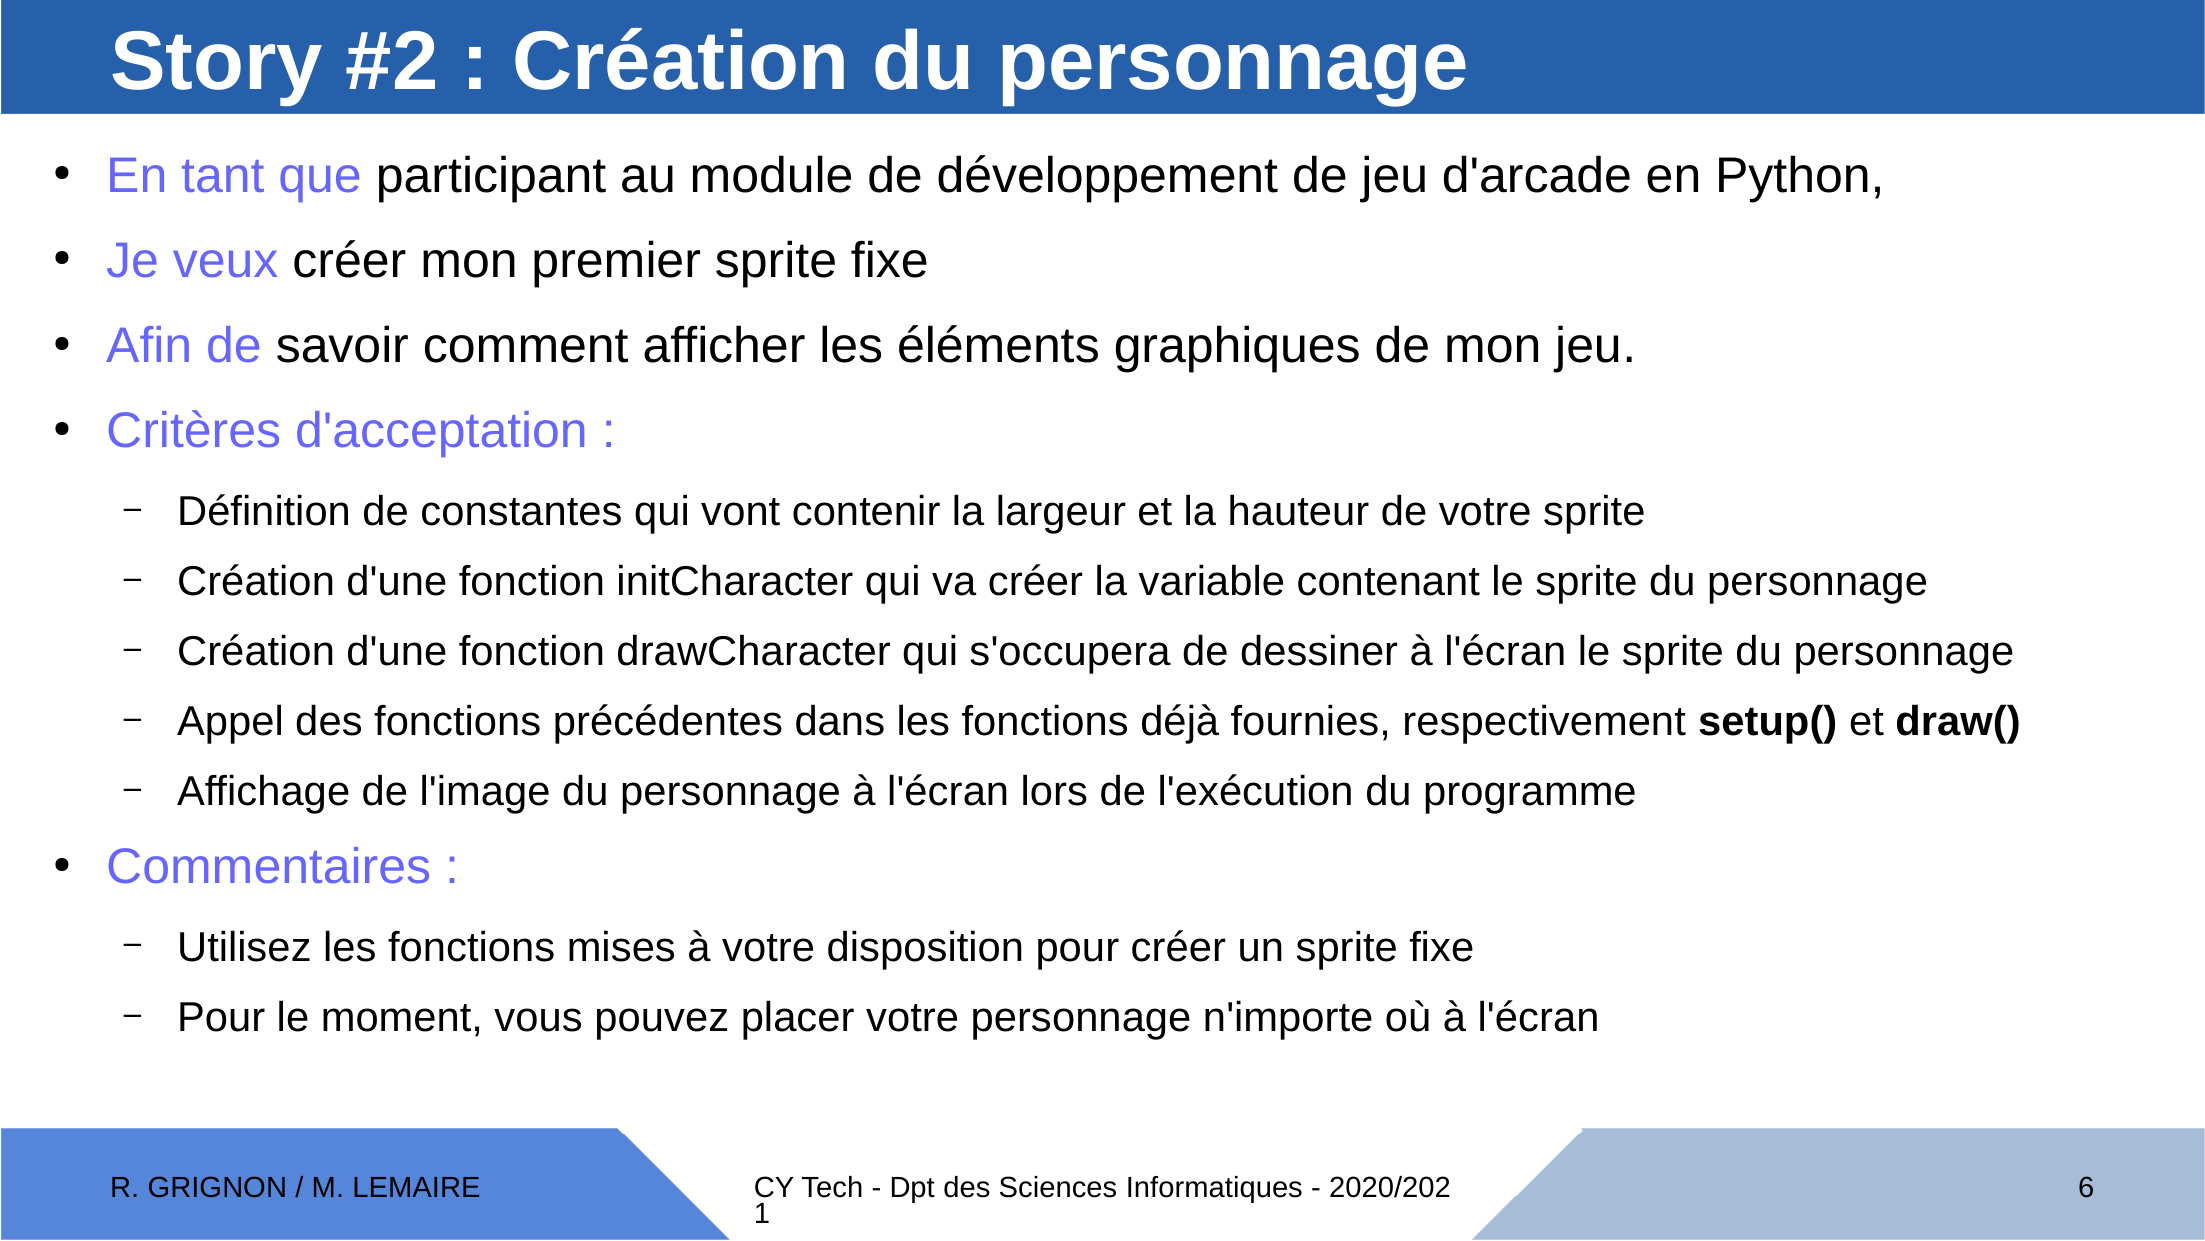

# Story #2 : Création du personnage
En tant que participant au module de développement de jeu d'arcade en Python,
Je veux créer mon premier sprite fixe
Afin de savoir comment afficher les éléments graphiques de mon jeu.
Critères d'acceptation :
Définition de constantes qui vont contenir la largeur et la hauteur de votre sprite
Création d'une fonction initCharacter qui va créer la variable contenant le sprite du personnage
Création d'une fonction drawCharacter qui s'occupera de dessiner à l'écran le sprite du personnage
Appel des fonctions précédentes dans les fonctions déjà fournies, respectivement setup() et draw()
Affichage de l'image du personnage à l'écran lors de l'exécution du programme
Commentaires :
Utilisez les fonctions mises à votre disposition pour créer un sprite fixe
Pour le moment, vous pouvez placer votre personnage n'importe où à l'écran
R. GRIGNON / M. LEMAIRE
CY Tech - Dpt des Sciences Informatiques - 2020/2021
6